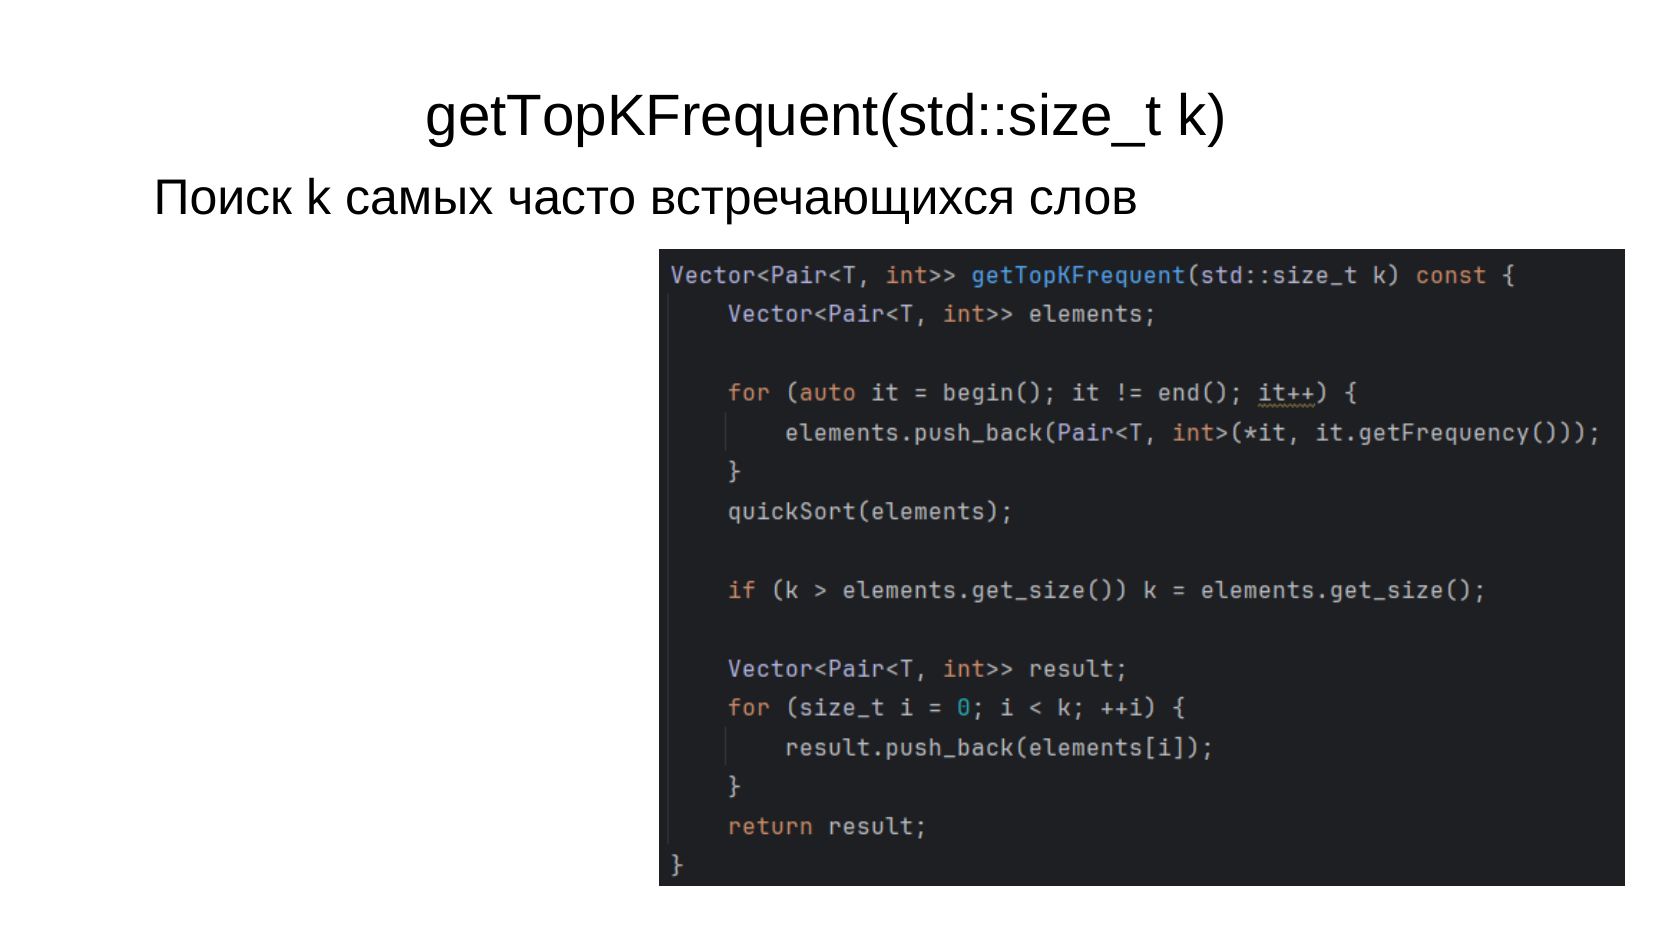

# getTopKFrequent(std::size_t k)
Поиск k самых часто встречающихся слов